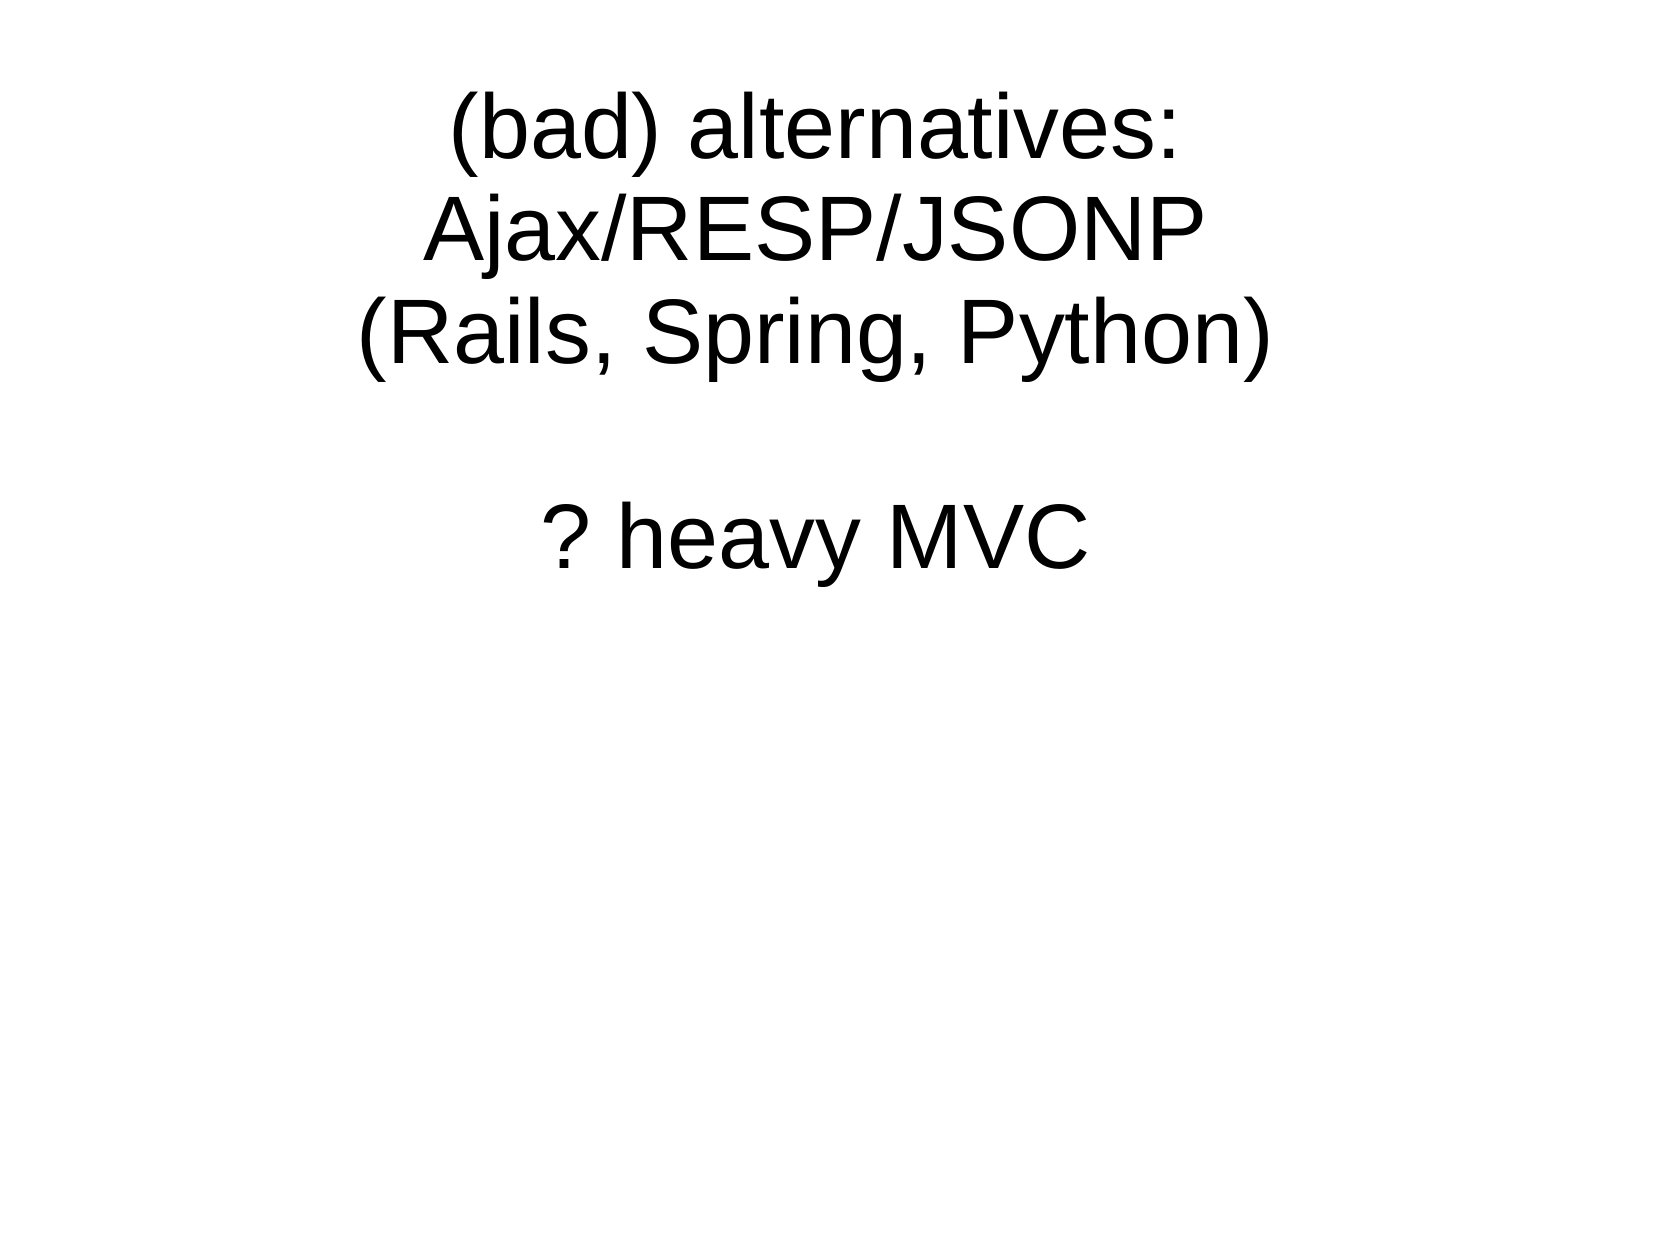

# (bad) alternatives: Ajax/RESP/JSONP (Rails, Spring, Python) ? heavy MVC